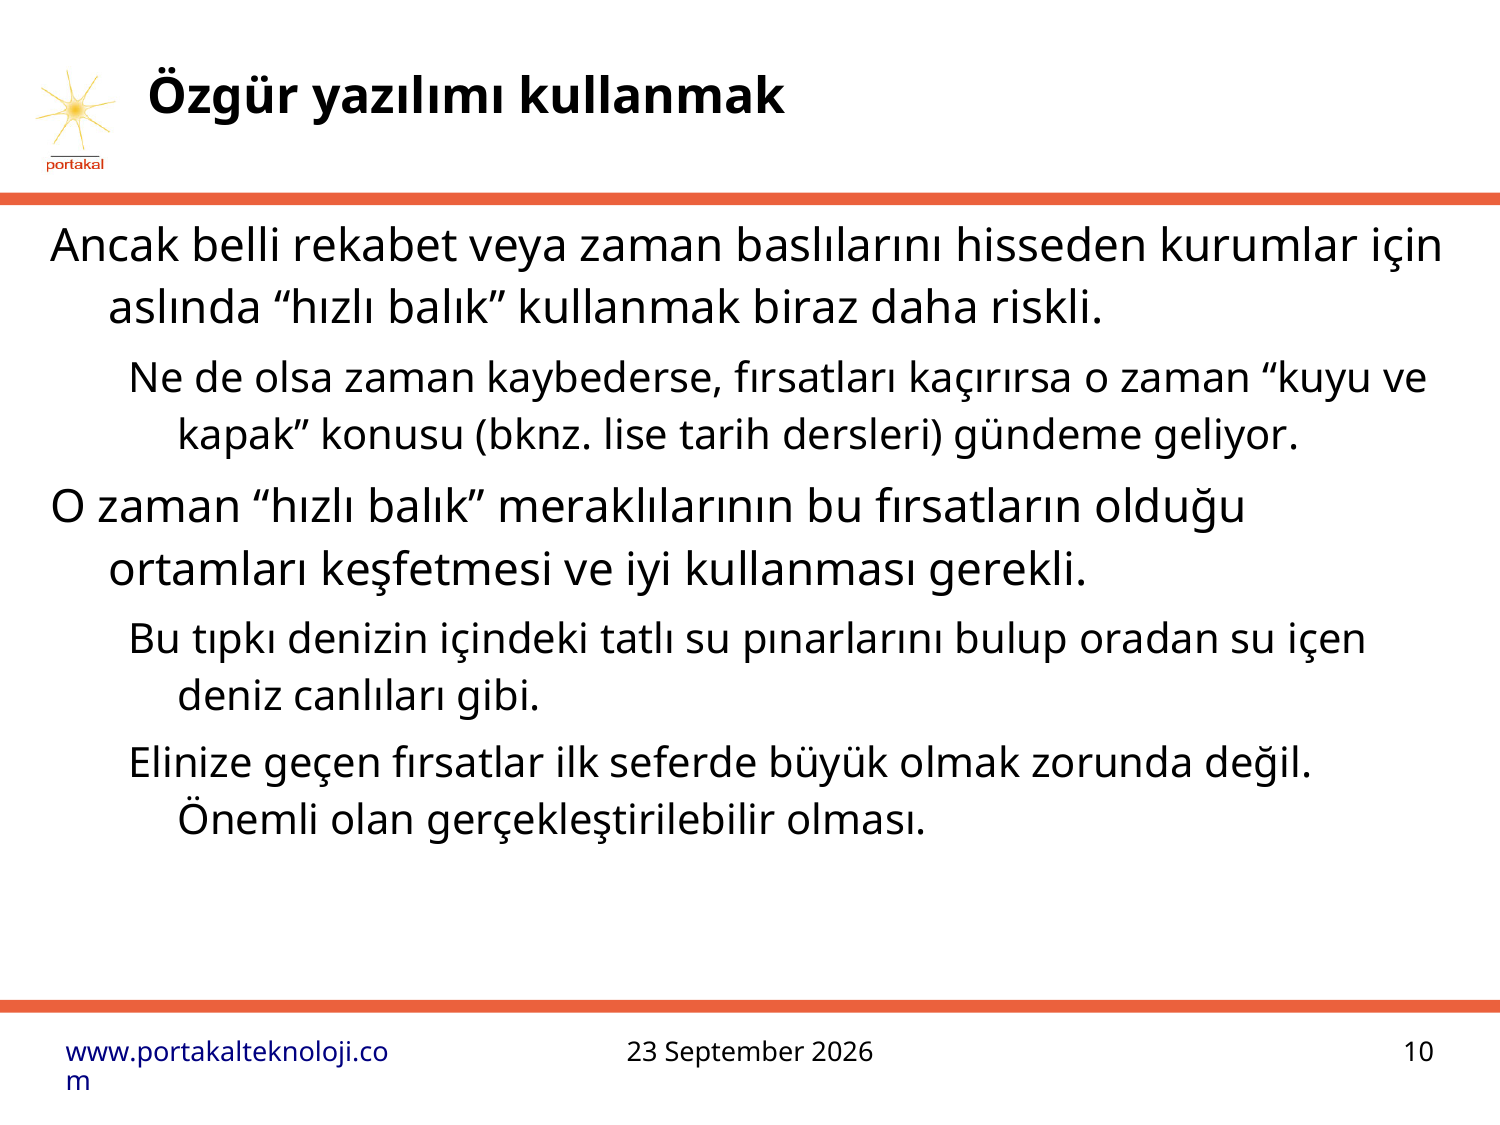

# Özgür yazılımı kullanmak
Ancak belli rekabet veya zaman baslılarını hisseden kurumlar için aslında “hızlı balık” kullanmak biraz daha riskli.
Ne de olsa zaman kaybederse, fırsatları kaçırırsa o zaman “kuyu ve kapak” konusu (bknz. lise tarih dersleri) gündeme geliyor.
O zaman “hızlı balık” meraklılarının bu fırsatların olduğu ortamları keşfetmesi ve iyi kullanması gerekli.
Bu tıpkı denizin içindeki tatlı su pınarlarını bulup oradan su içen deniz canlıları gibi.
Elinize geçen fırsatlar ilk seferde büyük olmak zorunda değil. Önemli olan gerçekleştirilebilir olması.